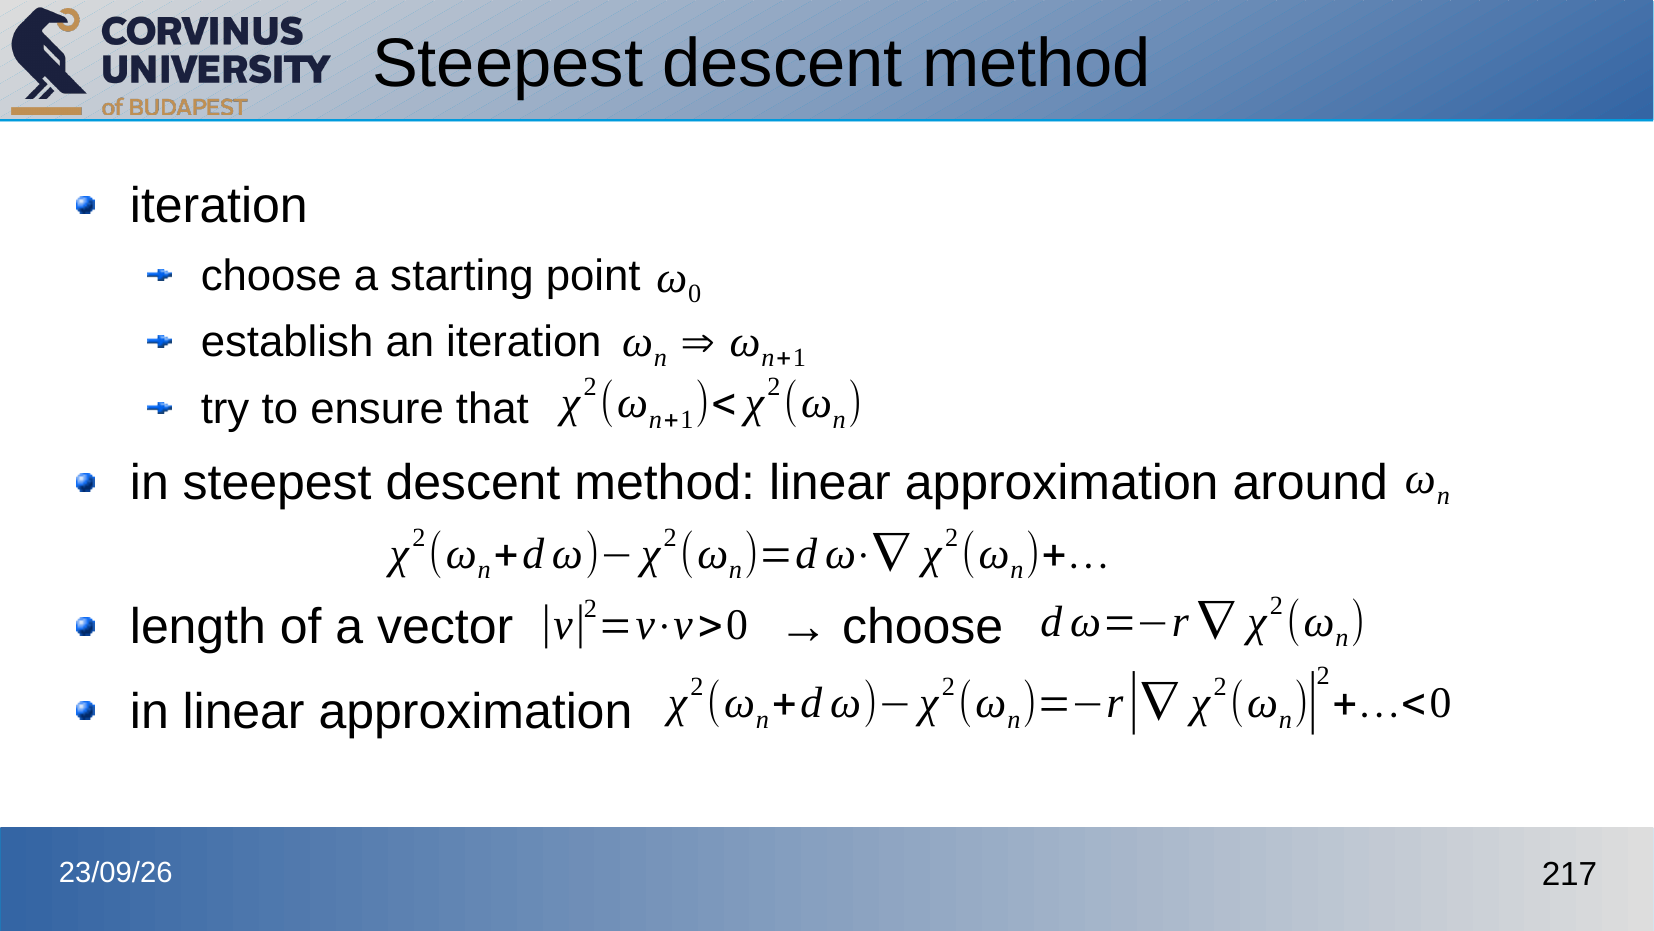

# Steepest descent method
iteration
choose a starting point
establish an iteration
try to ensure that
in steepest descent method: linear approximation around
length of a vector → choose
in linear approximation